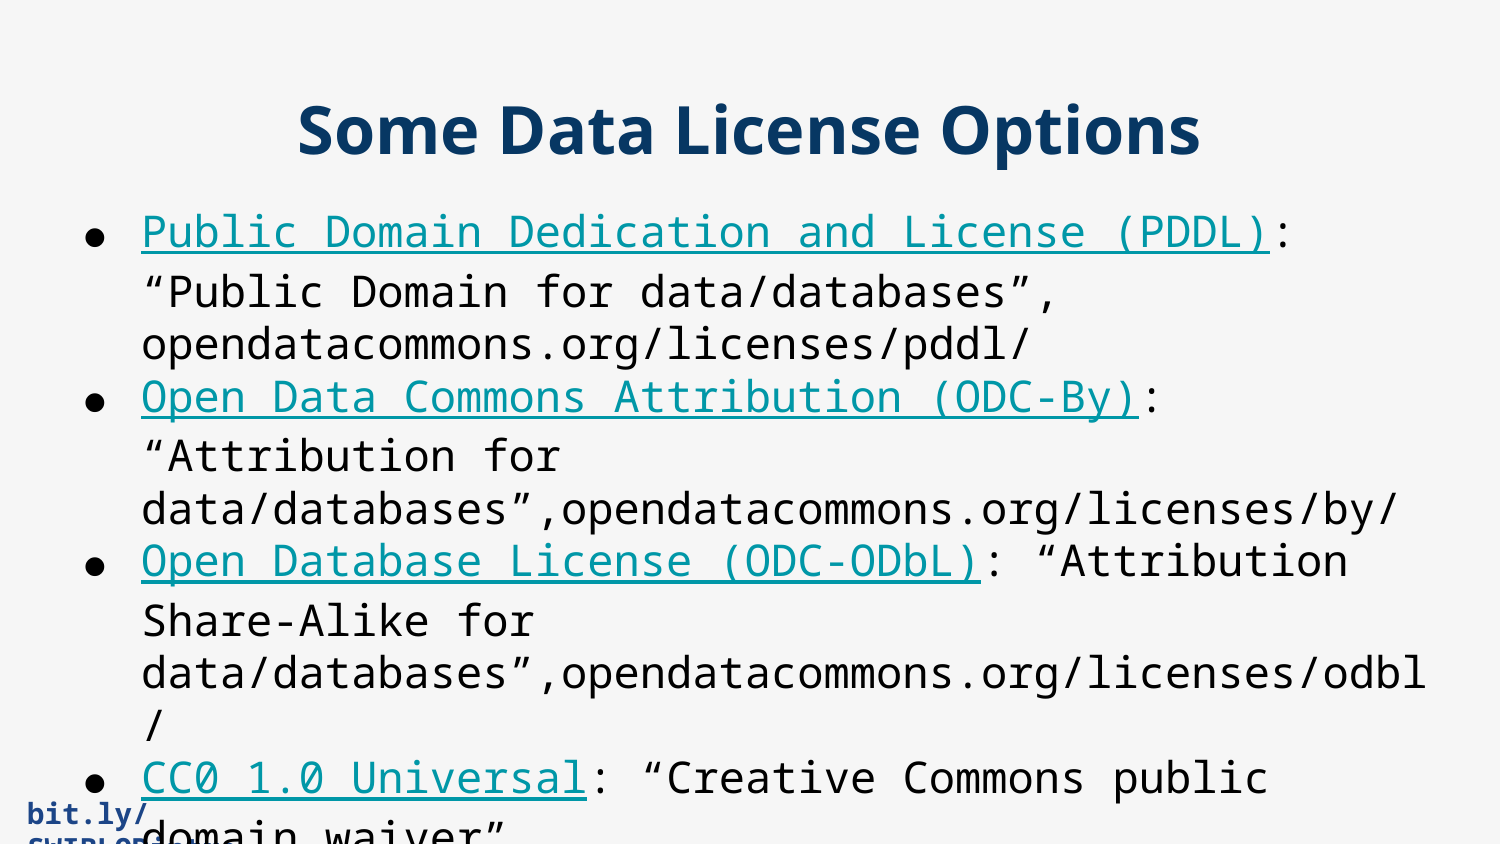

# Some Data License Options
Public Domain Dedication and License (PDDL): “Public Domain for data/databases”, opendatacommons.org/licenses/pddl/
Open Data Commons Attribution (ODC-By): “Attribution for data/databases”,opendatacommons.org/licenses/by/
Open Database License (ODC-ODbL): “Attribution Share-Alike for data/databases”,opendatacommons.org/licenses/odbl/
CC0 1.0 Universal: “Creative Commons public domain waiver”, creativecommons.org/publicdomain/zero/1.0/